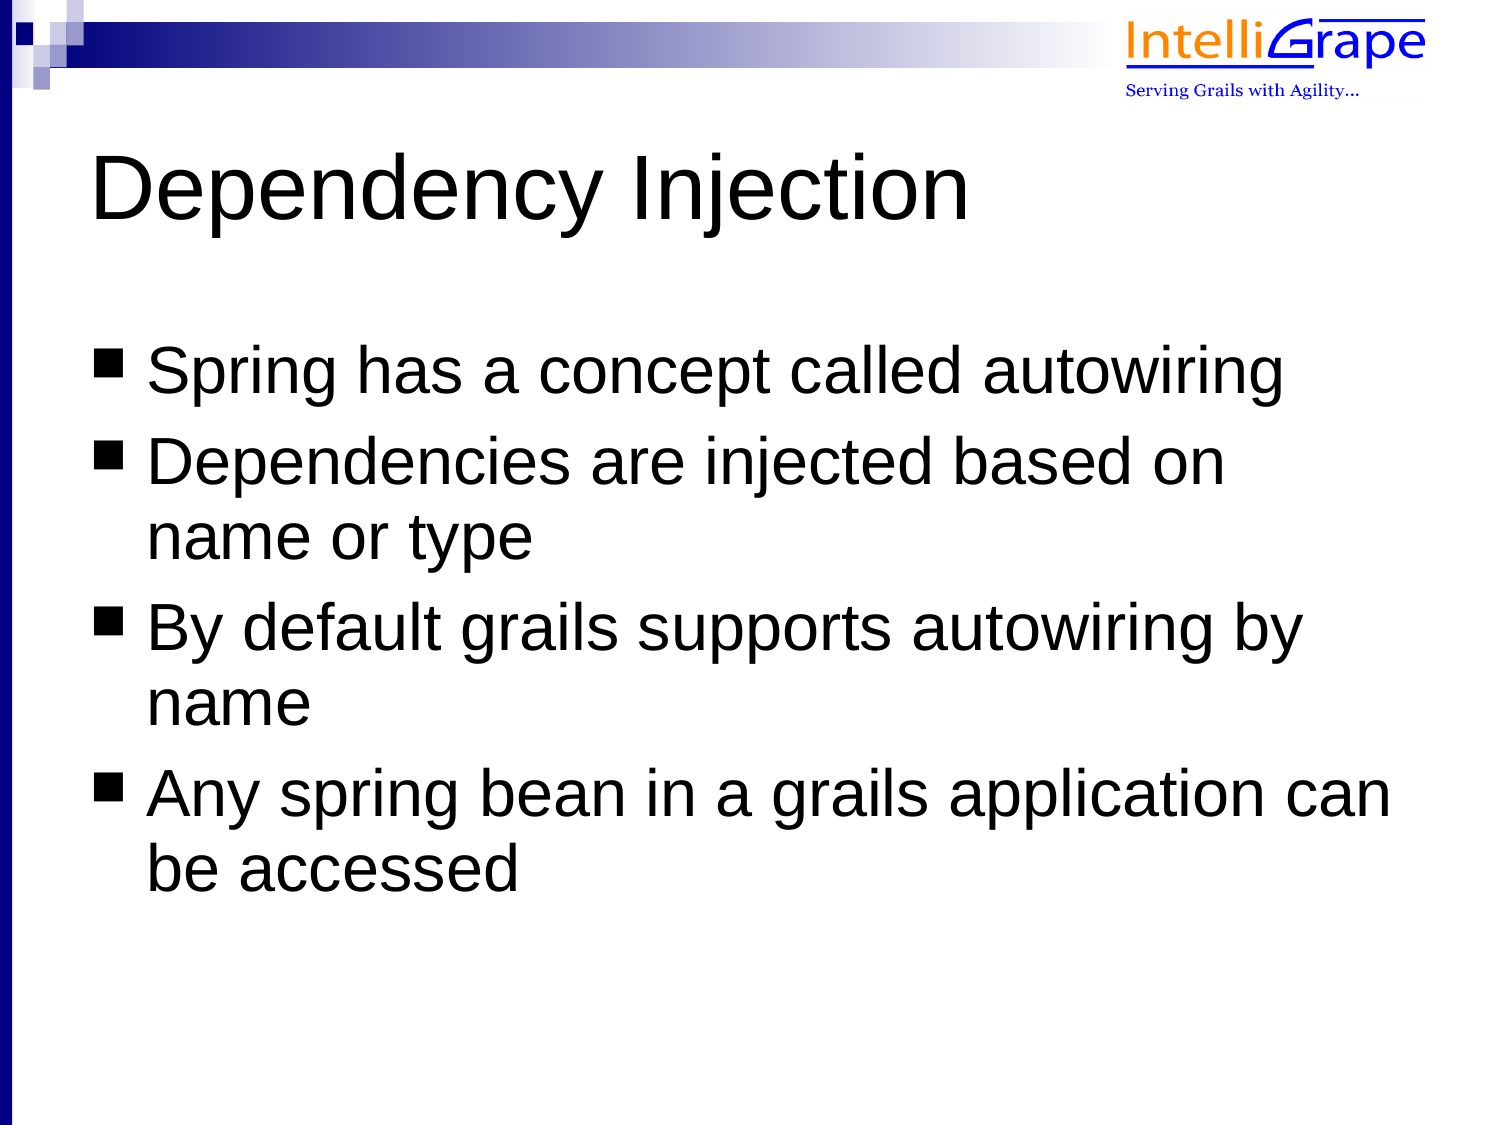

# Dependency Injection
Spring has a concept called autowiring
Dependencies are injected based on name or type
By default grails supports autowiring by name
Any spring bean in a grails application can be accessed